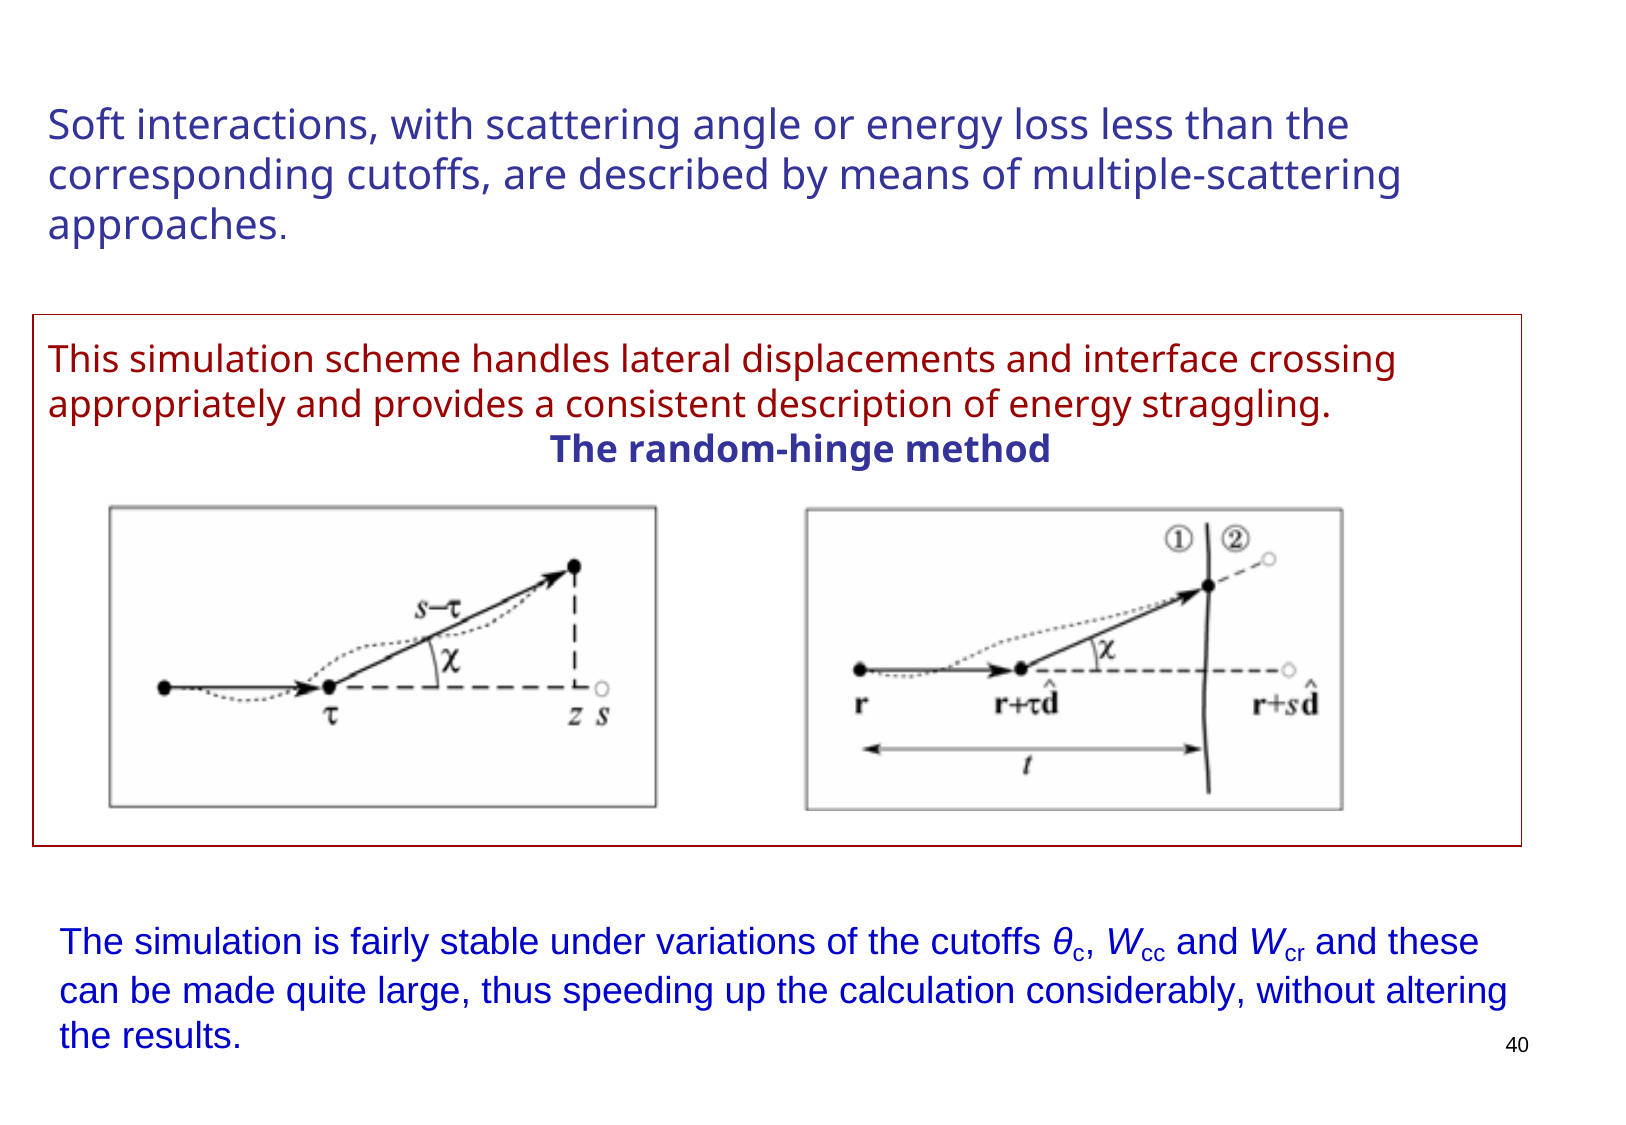

Soft interactions, with scattering angle or energy loss less than the corresponding cutoffs, are described by means of multiple-scattering approaches.
This simulation scheme handles lateral displacements and interface crossing appropriately and provides a consistent description of energy straggling.
The random-hinge method
The simulation is fairly stable under variations of the cutoffs θc, Wcc and Wcr and these can be made quite large, thus speeding up the calculation considerably, without altering the results.
40